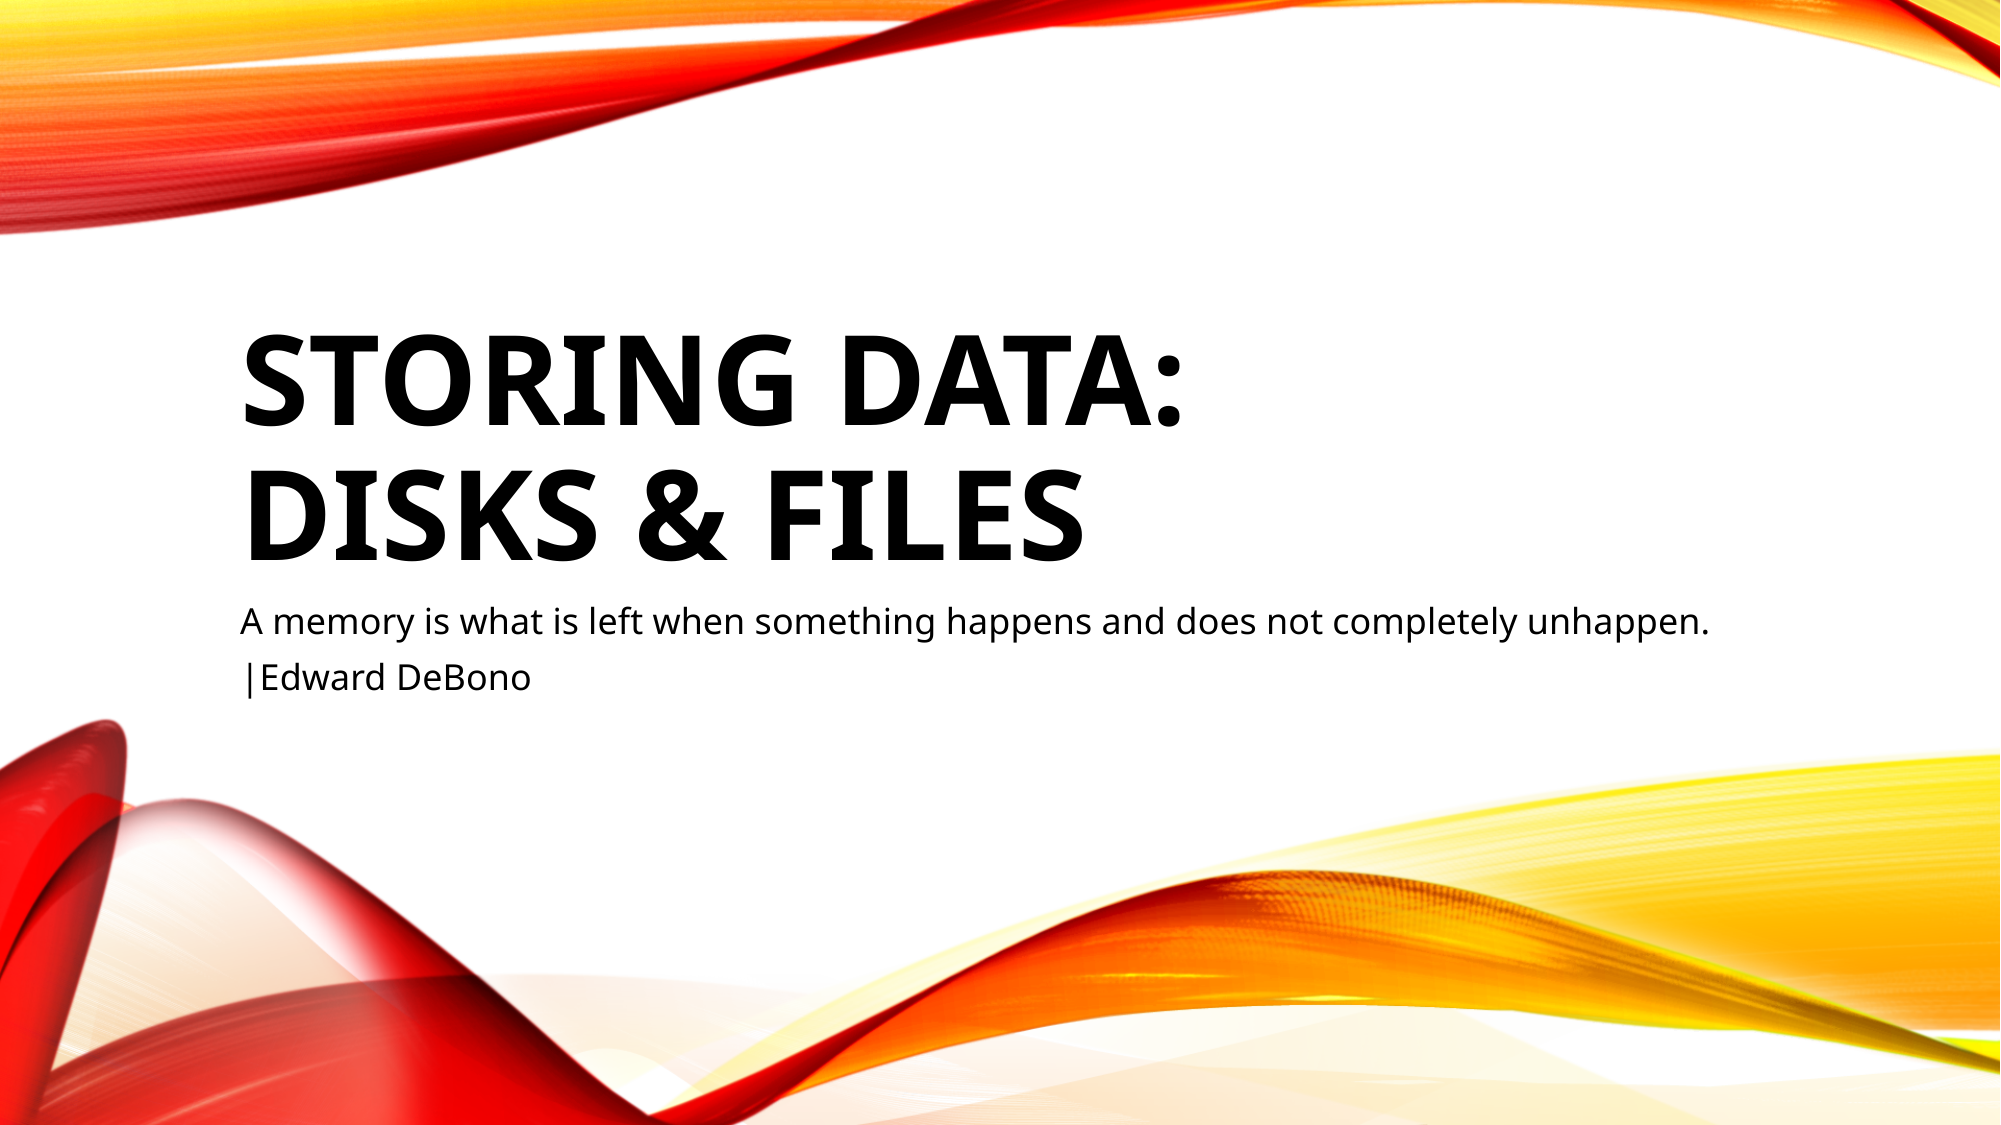

# STORING DATA: DISKS & FILES
A memory is what is left when something happens and does not completely unhappen.
|Edward DeBono